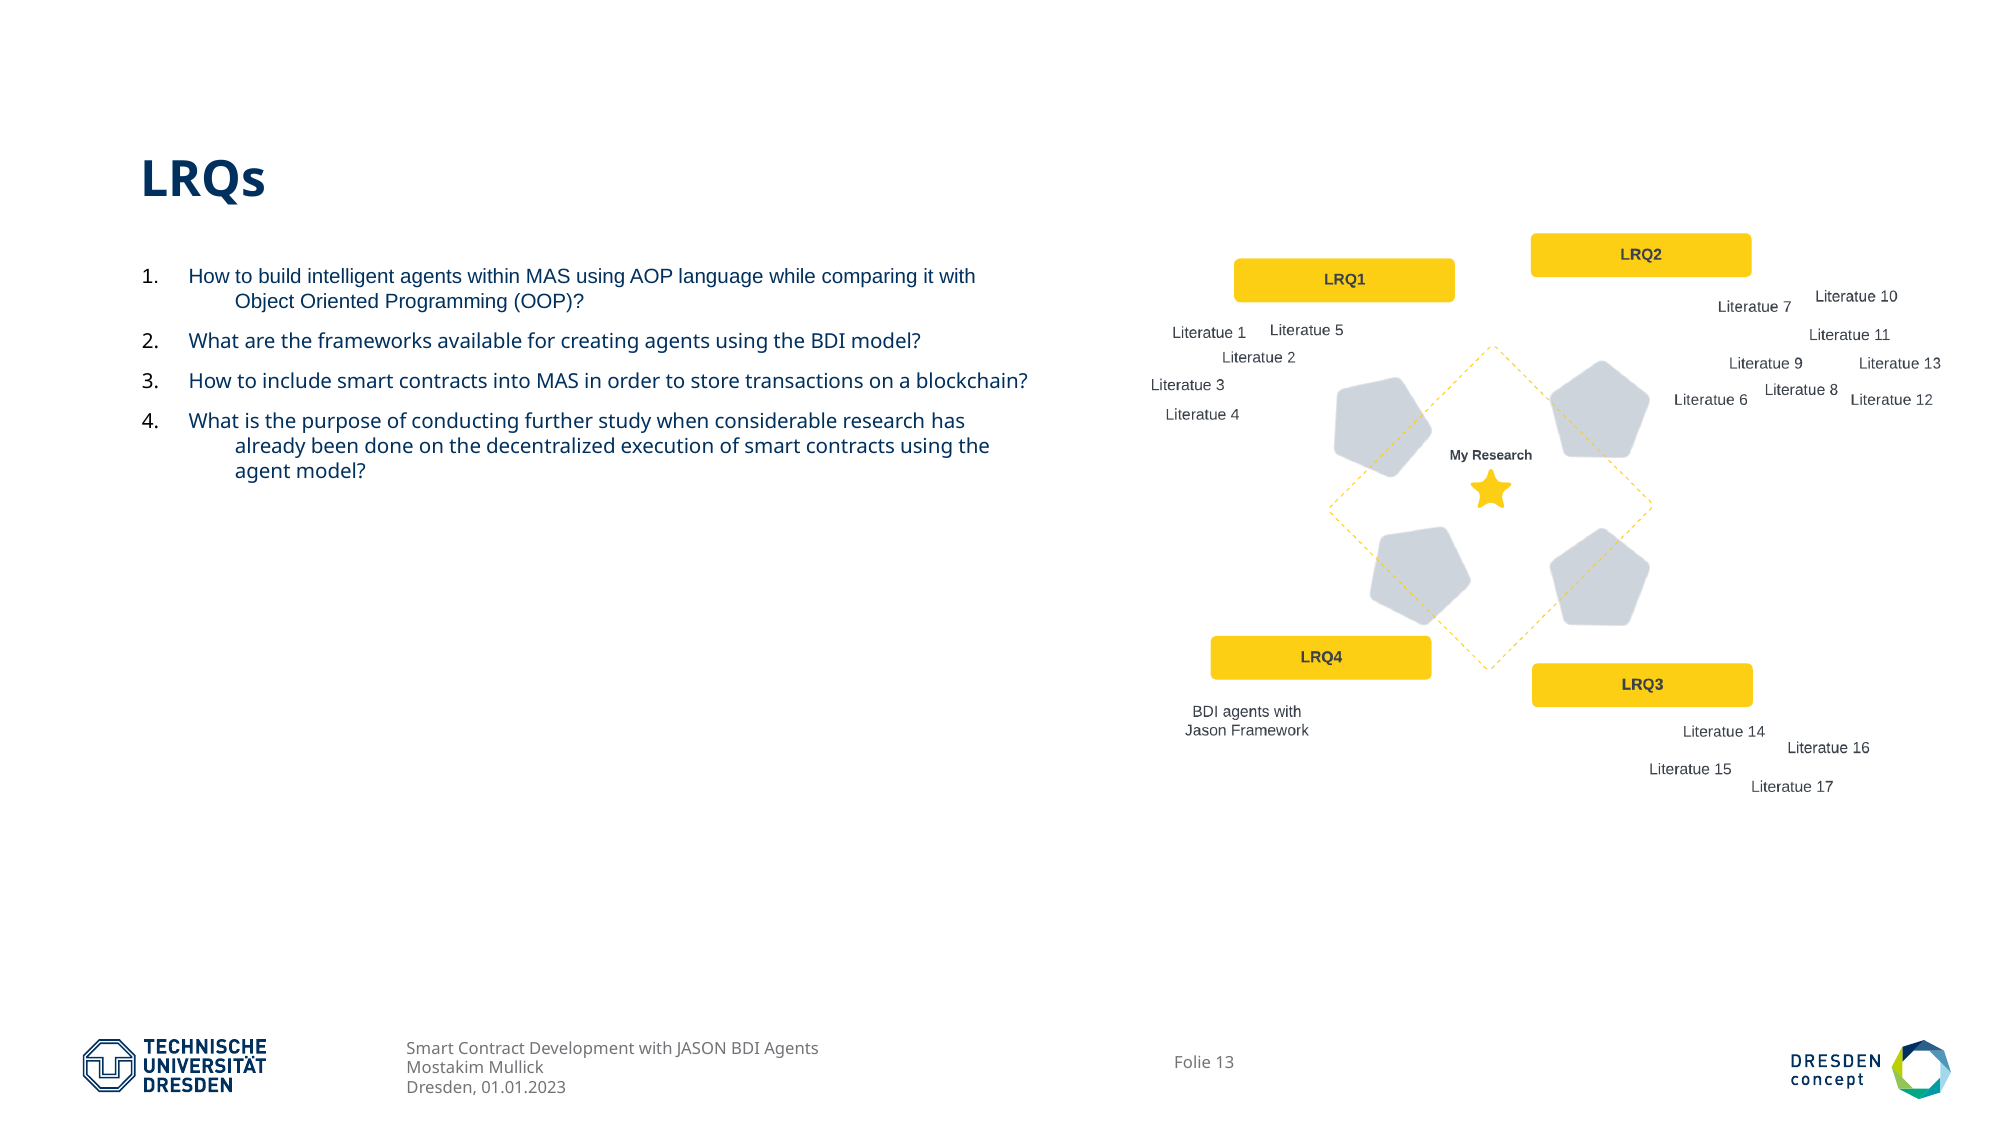

# LRQs
From Agents to Blockchain: Stairway to Integration
Decentralized Execution of Smart Contracts: Agent Model Perspective and Its Implications
MAS and Blockchain: Results from a Systematic Literature Review
Self-Aware Smart Contracts with Legal Relevance
How to build intelligent agents within MAS using AOP language while comparing it with Object Oriented Programming (OOP)?
What are the frameworks available for creating agents using the BDI model?
How to include smart contracts into MAS in order to store transactions on a blockchain?
What is the purpose of conducting further study when considerable research has already been done on the decentralized execution of smart contracts using the agent model?